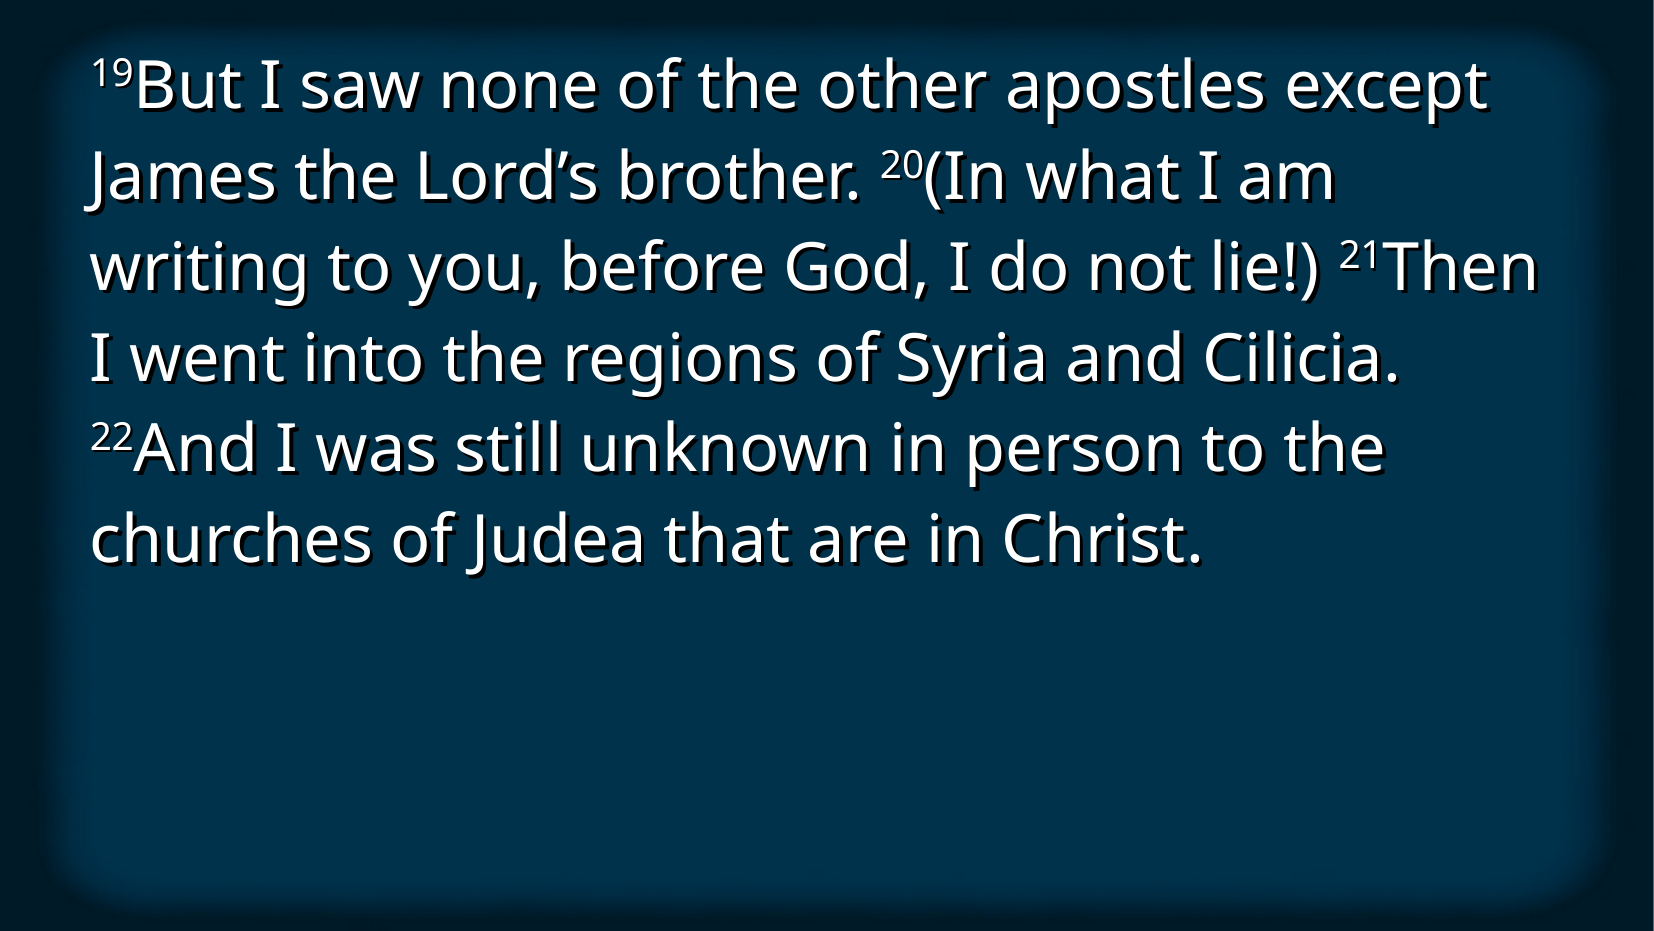

19But I saw none of the other apostles except James the Lord’s brother. 20(In what I am writing to you, before God, I do not lie!) 21Then I went into the regions of Syria and Cilicia. 22And I was still unknown in person to the churches of Judea that are in Christ.